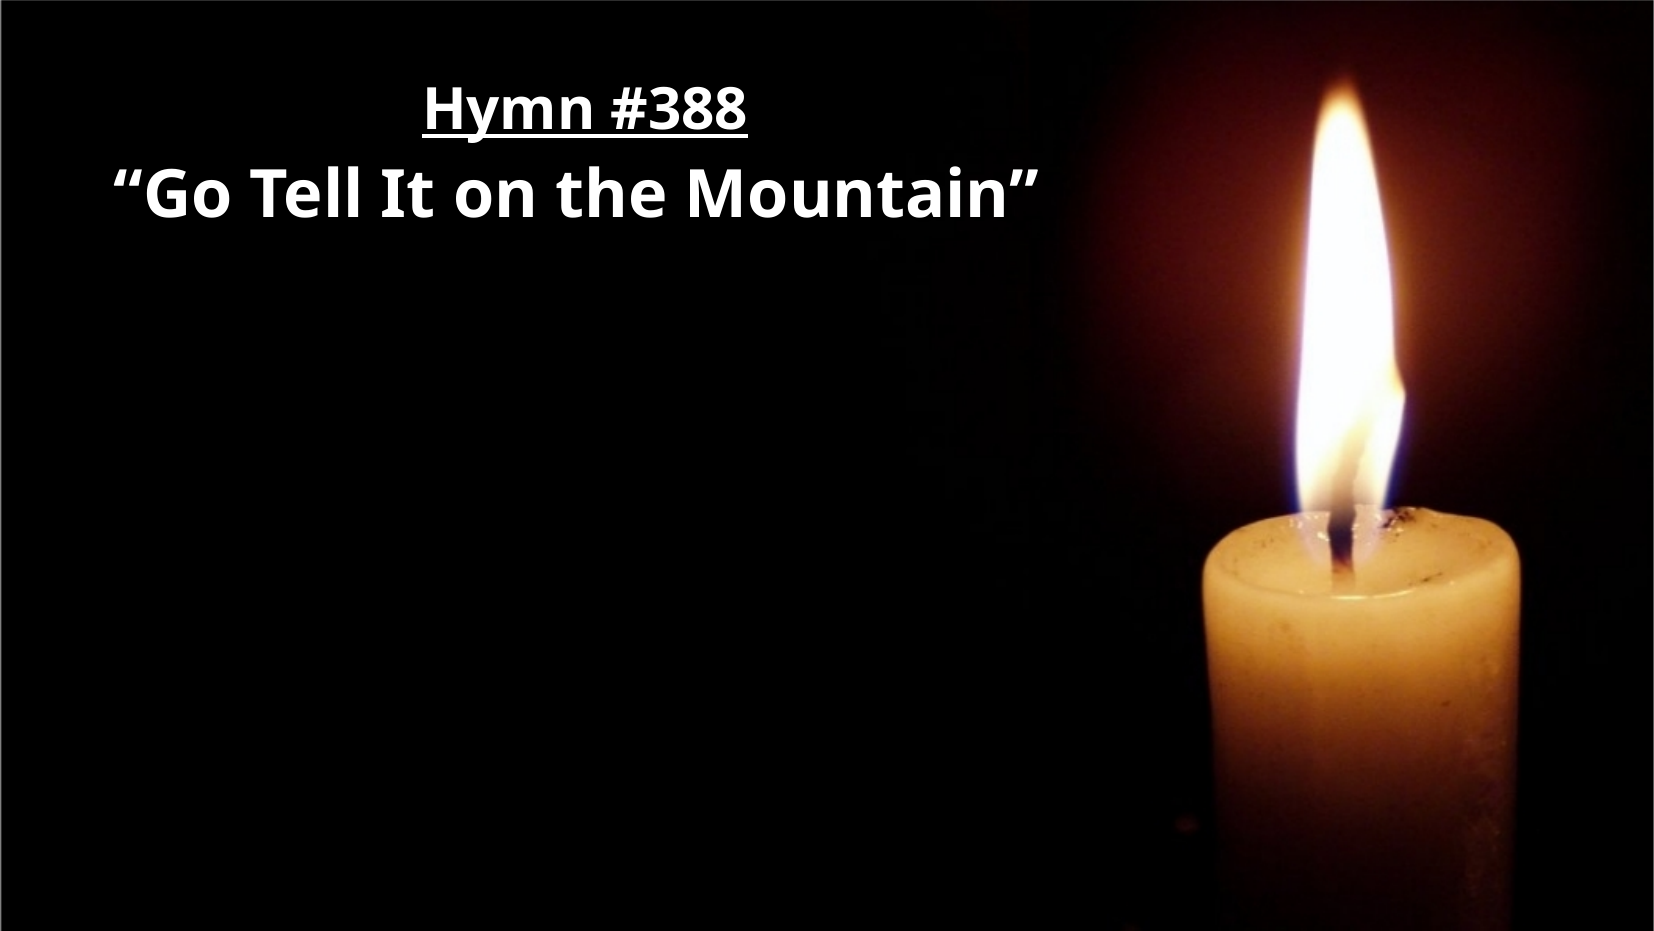

Hymn #388
“Go Tell It on the Mountain”